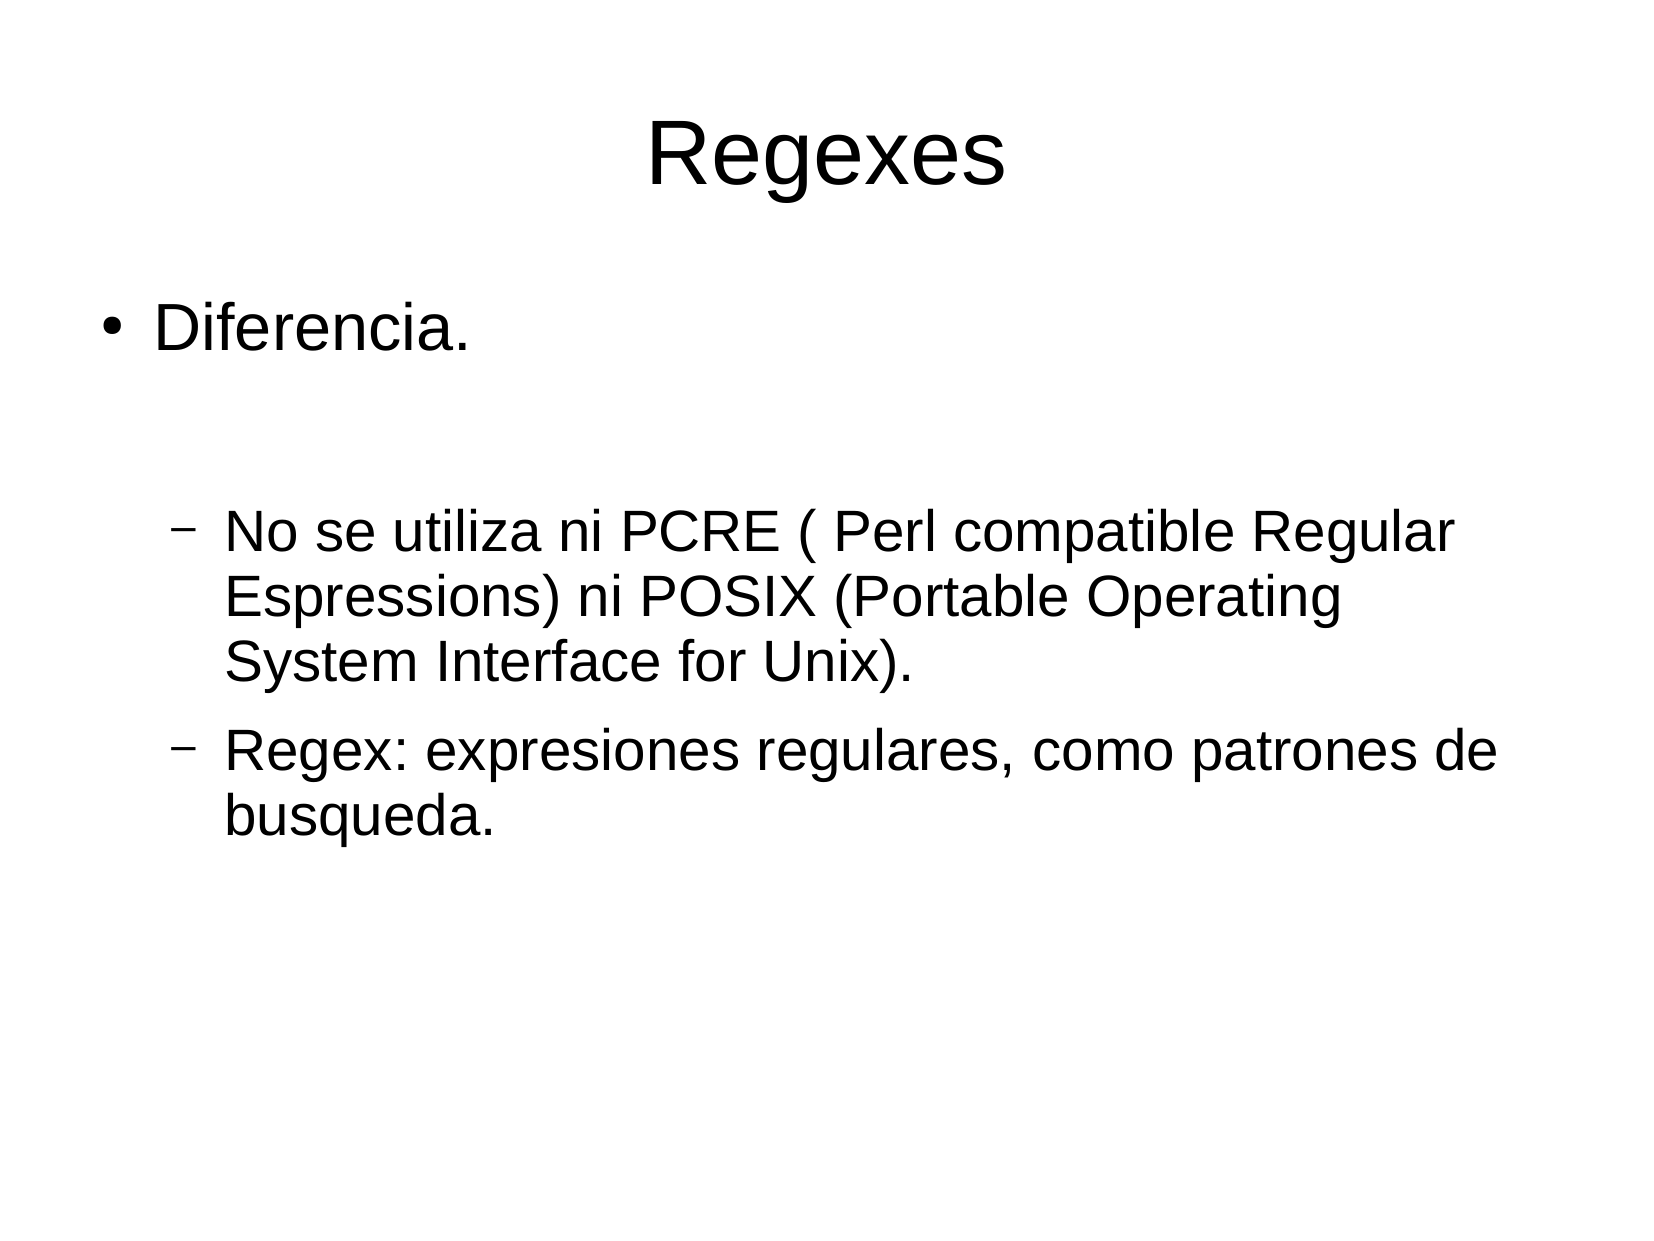

# Regexes
Diferencia.
No se utiliza ni PCRE ( Perl compatible Regular Espressions) ni POSIX (Portable Operating System Interface for Unix).
Regex: expresiones regulares, como patrones de busqueda.